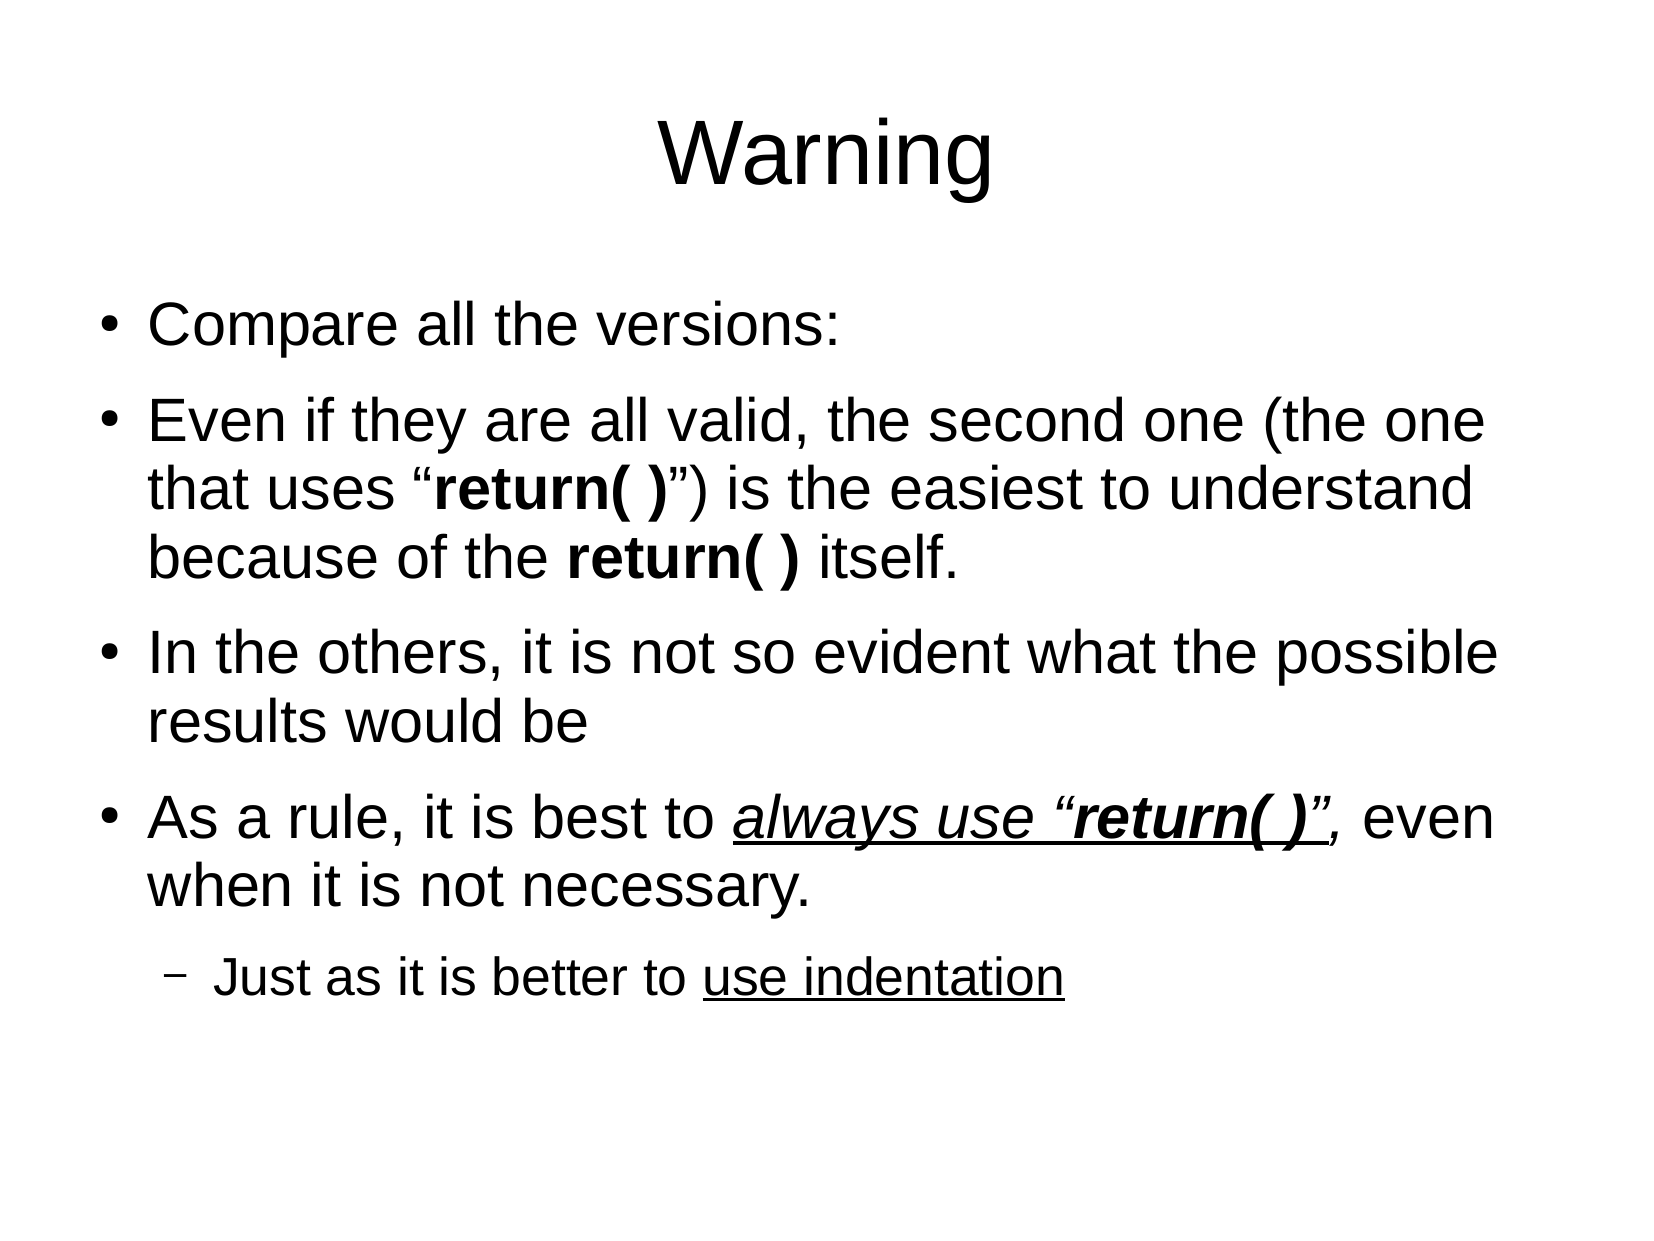

# Warning
Compare all the versions:
Even if they are all valid, the second one (the one that uses “return( )”) is the easiest to understand because of the return( ) itself.
In the others, it is not so evident what the possible results would be
As a rule, it is best to always use “return( )”, even when it is not necessary.
Just as it is better to use indentation